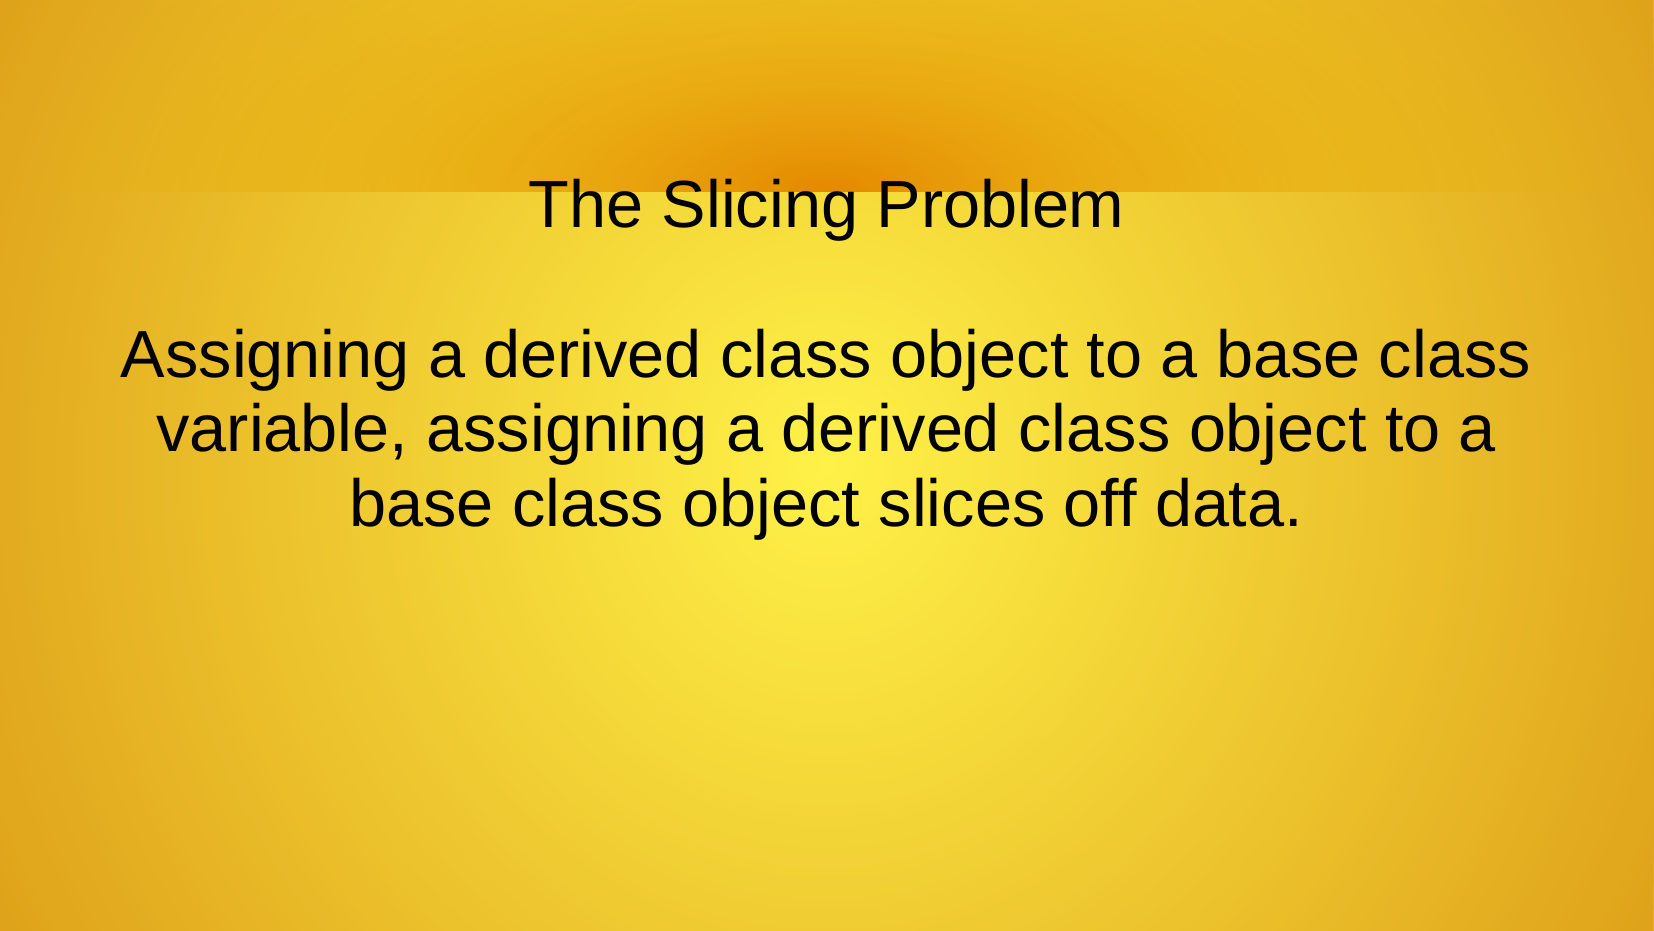

# The Slicing Problem
Assigning a derived class object to a base class variable, assigning a derived class object to a base class object slices off data.